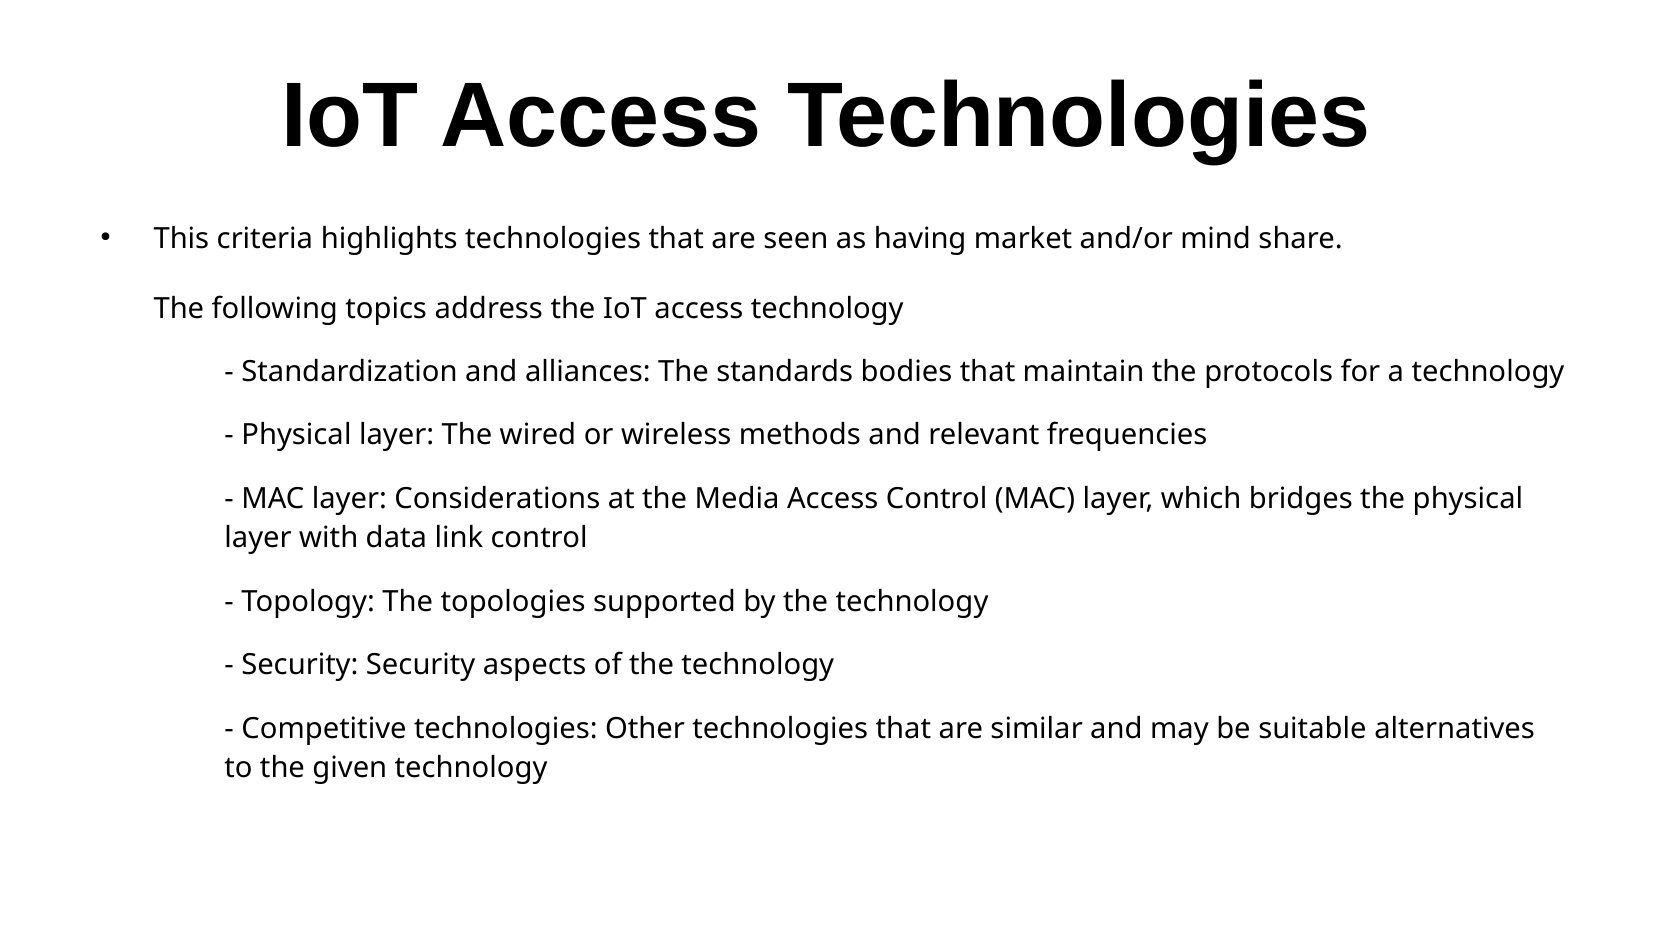

# IoT Access Technologies
This criteria highlights technologies that are seen as having market and/or mind share.
The following topics address the IoT access technology
- Standardization and alliances: The standards bodies that maintain the protocols for a technology
- Physical layer: The wired or wireless methods and relevant frequencies
- MAC layer: Considerations at the Media Access Control (MAC) layer, which bridges the physical layer with data link control
- Topology: The topologies supported by the technology
- Security: Security aspects of the technology
- Competitive technologies: Other technologies that are similar and may be suitable alternatives to the given technology